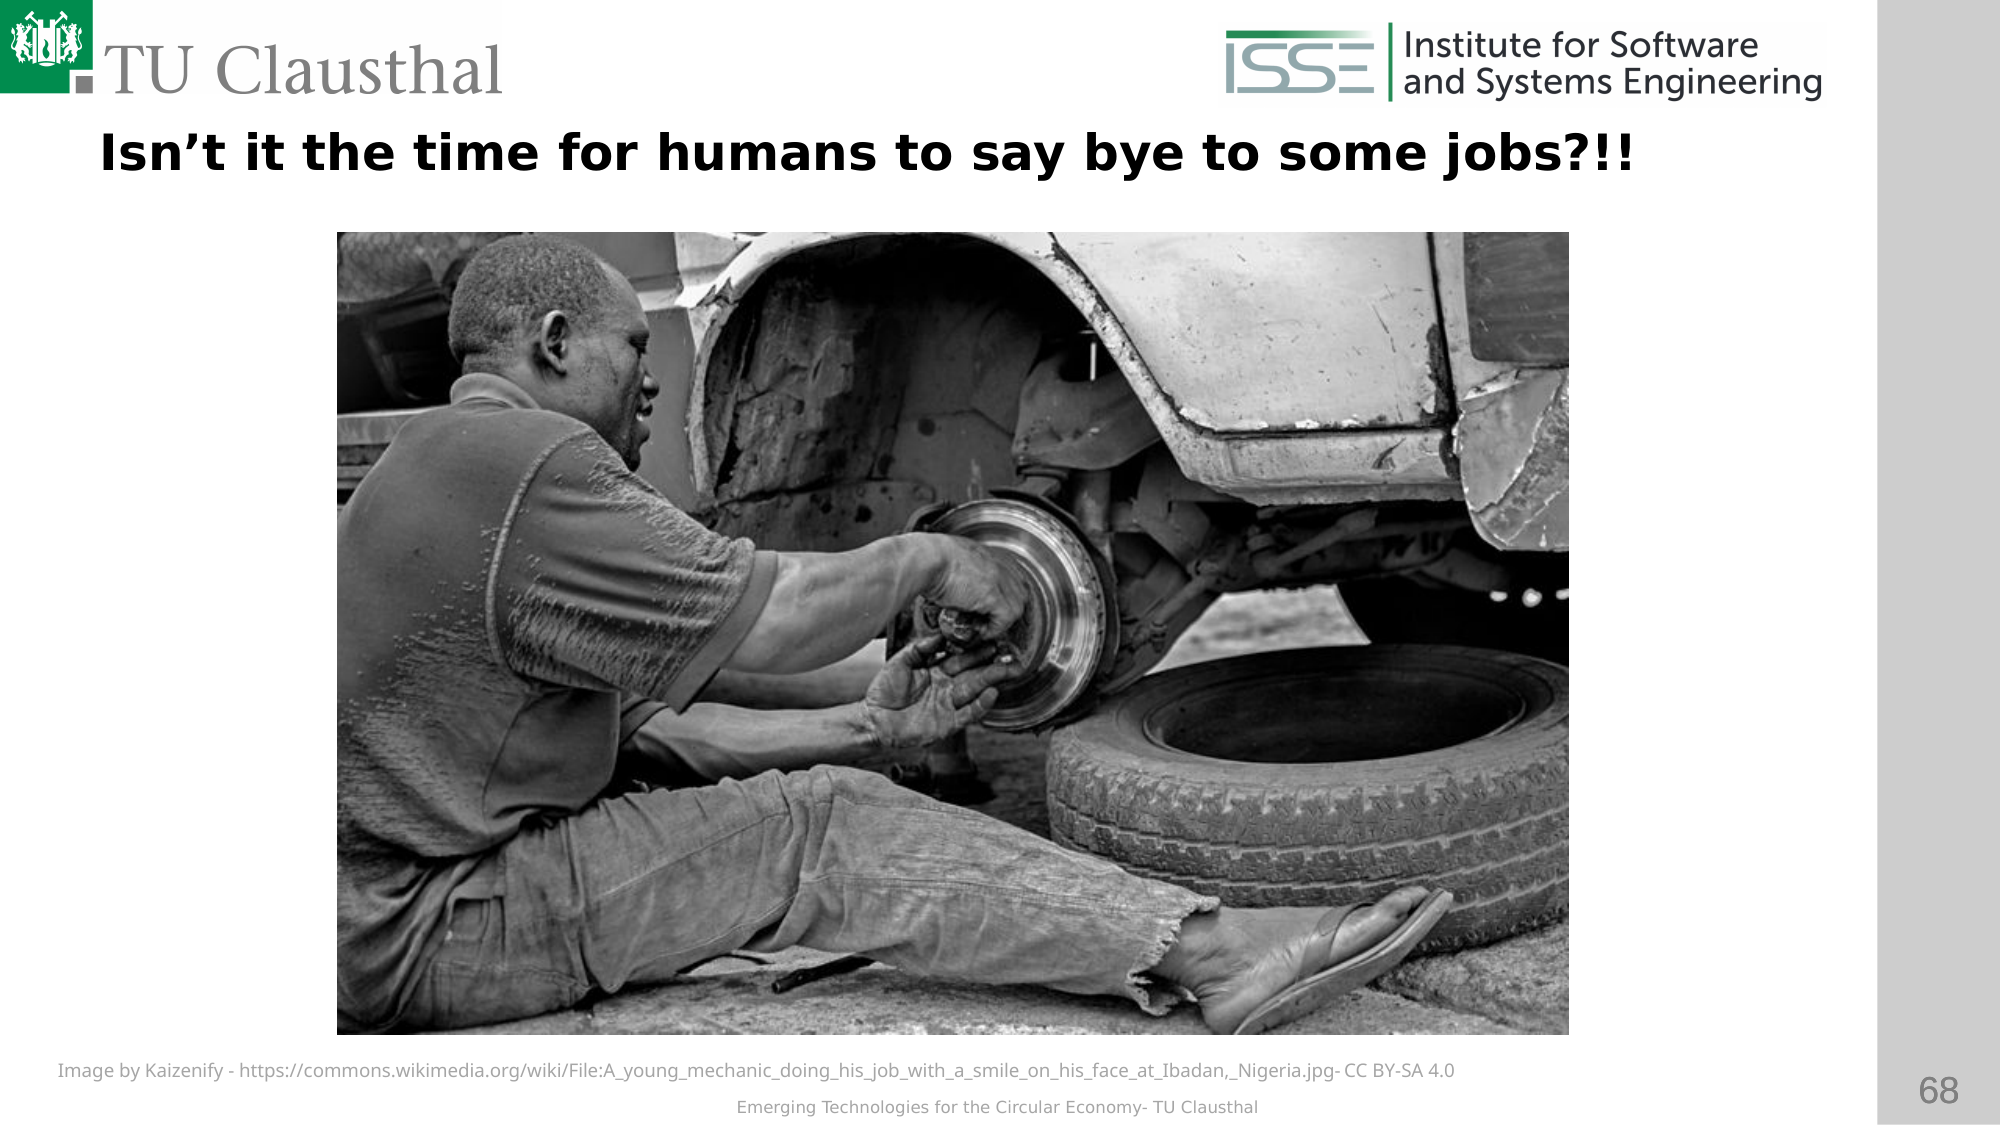

# Isn’t it the time for humans to say bye to some jobs?!!
Image by Kaizenify - https://commons.wikimedia.org/wiki/File:A_young_mechanic_doing_his_job_with_a_smile_on_his_face_at_Ibadan,_Nigeria.jpg- CC BY-SA 4.0